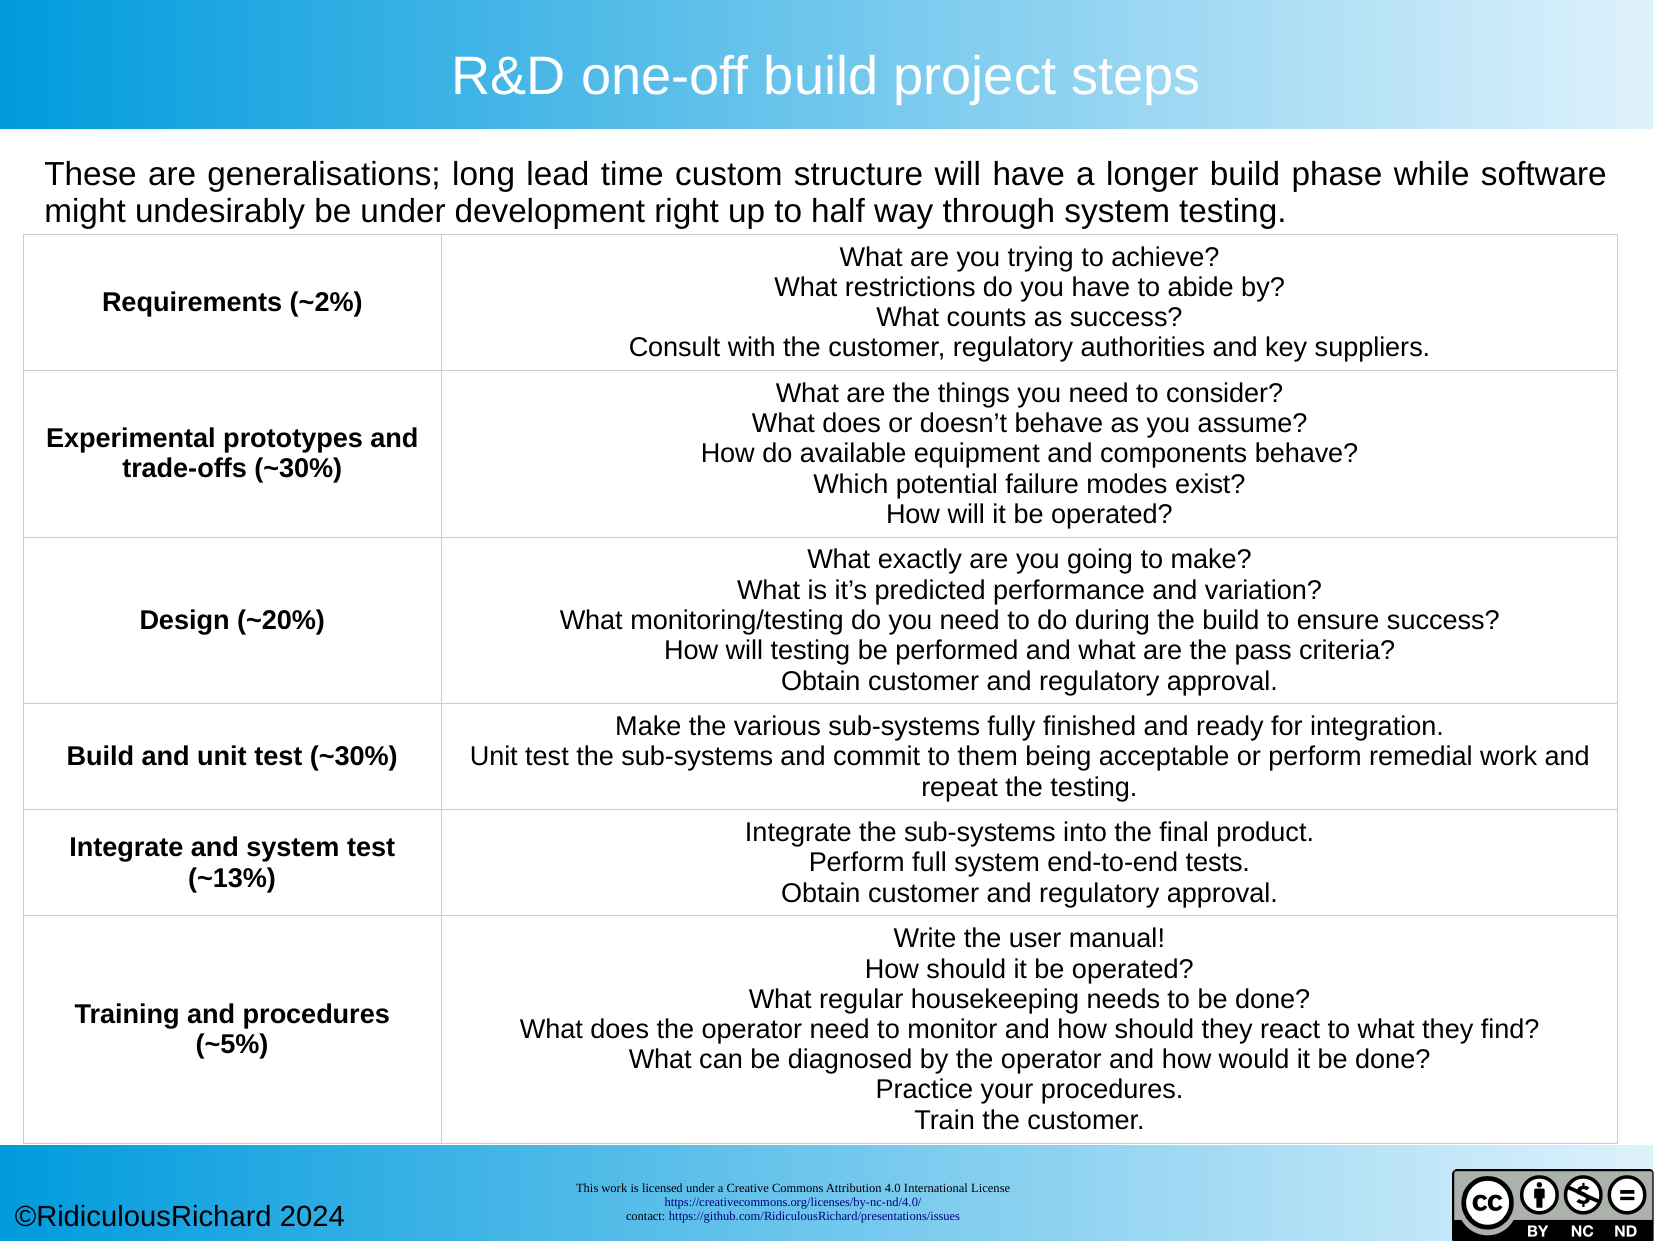

# R&D one-off build project steps
These are generalisations; long lead time custom structure will have a longer build phase while software might undesirably be under development right up to half way through system testing.
| Requirements (~2%) | What are you trying to achieve? What restrictions do you have to abide by? What counts as success? Consult with the customer, regulatory authorities and key suppliers. |
| --- | --- |
| Experimental prototypes and trade-offs (~30%) | What are the things you need to consider? What does or doesn’t behave as you assume? How do available equipment and components behave? Which potential failure modes exist? How will it be operated? |
| Design (~20%) | What exactly are you going to make? What is it’s predicted performance and variation? What monitoring/testing do you need to do during the build to ensure success? How will testing be performed and what are the pass criteria? Obtain customer and regulatory approval. |
| Build and unit test (~30%) | Make the various sub-systems fully finished and ready for integration. Unit test the sub-systems and commit to them being acceptable or perform remedial work and repeat the testing. |
| Integrate and system test (~13%) | Integrate the sub-systems into the final product. Perform full system end-to-end tests. Obtain customer and regulatory approval. |
| Training and procedures (~5%) | Write the user manual! How should it be operated? What regular housekeeping needs to be done? What does the operator need to monitor and how should they react to what they find? What can be diagnosed by the operator and how would it be done? Practice your procedures. Train the customer. |